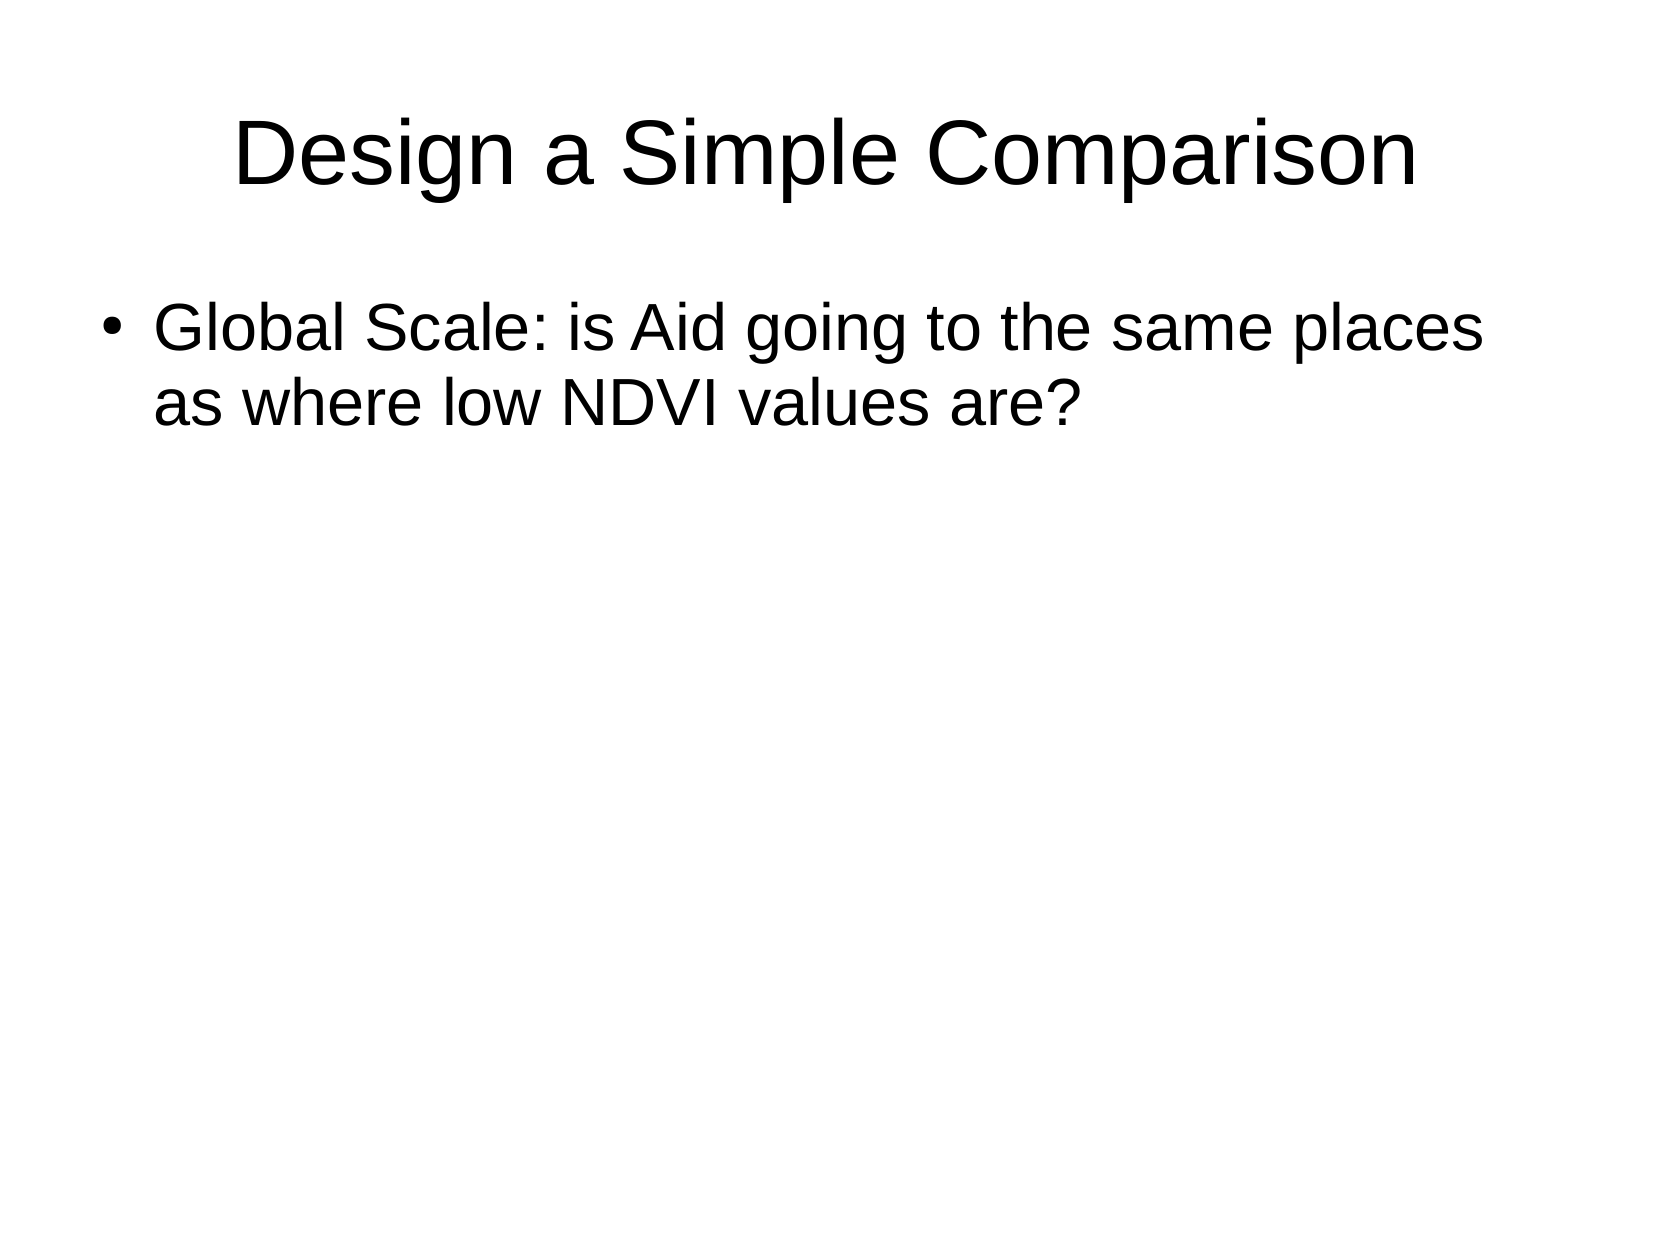

# Design a Simple Comparison
Global Scale: is Aid going to the same places as where low NDVI values are?